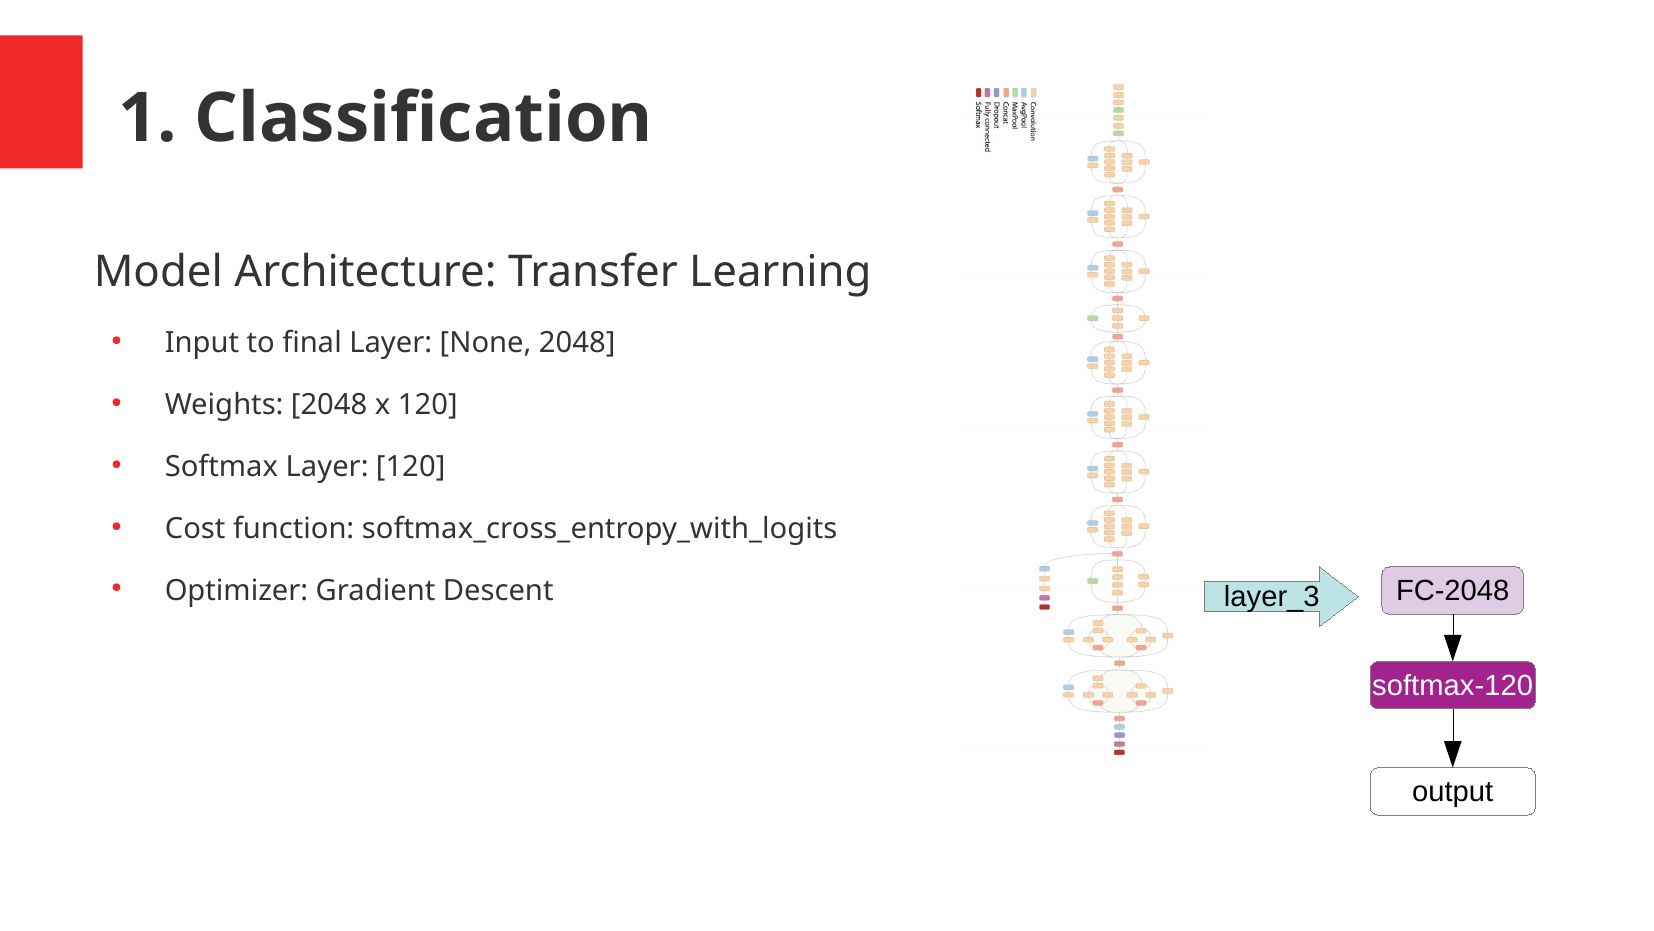

# 1. Classification
Model Architecture: Transfer Learning
Input to final Layer: [None, 2048]
Weights: [2048 x 120]
Softmax Layer: [120]
Cost function: softmax_cross_entropy_with_logits
Optimizer: Gradient Descent
layer_3
FC-2048
softmax-120
output